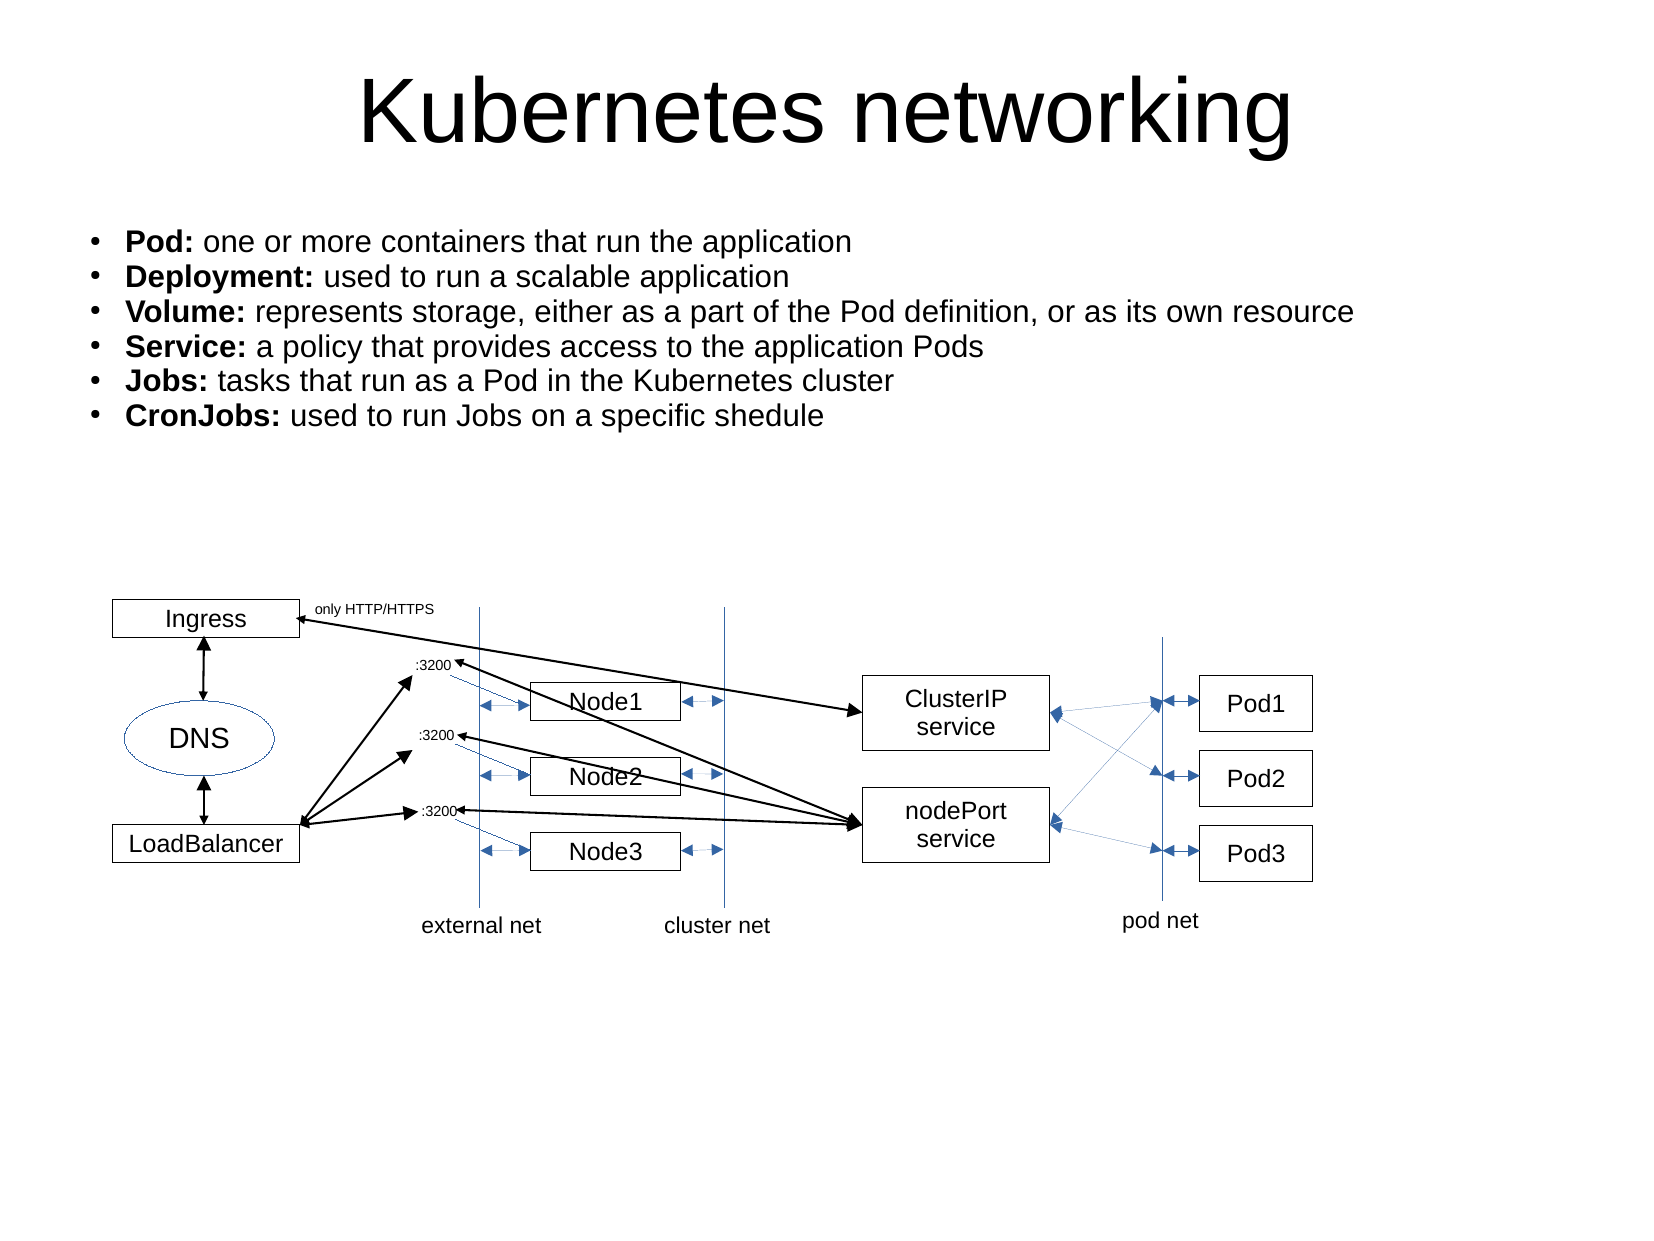

# Kubernetes networking
Pod: one or more containers that run the application
Deployment: used to run a scalable application
Volume: represents storage, either as a part of the Pod definition, or as its own resource
Service: a policy that provides access to the application Pods
Jobs: tasks that run as a Pod in the Kubernetes cluster
CronJobs: used to run Jobs on a specific shedule
only HTTP/HTTPS
Ingress
:3200
ClusterIP
service
Pod1
Node1
DNS
:3200
Pod2
Node2
nodePort
service
:3200
LoadBalancer
Pod3
Node3
pod net
external net
cluster net